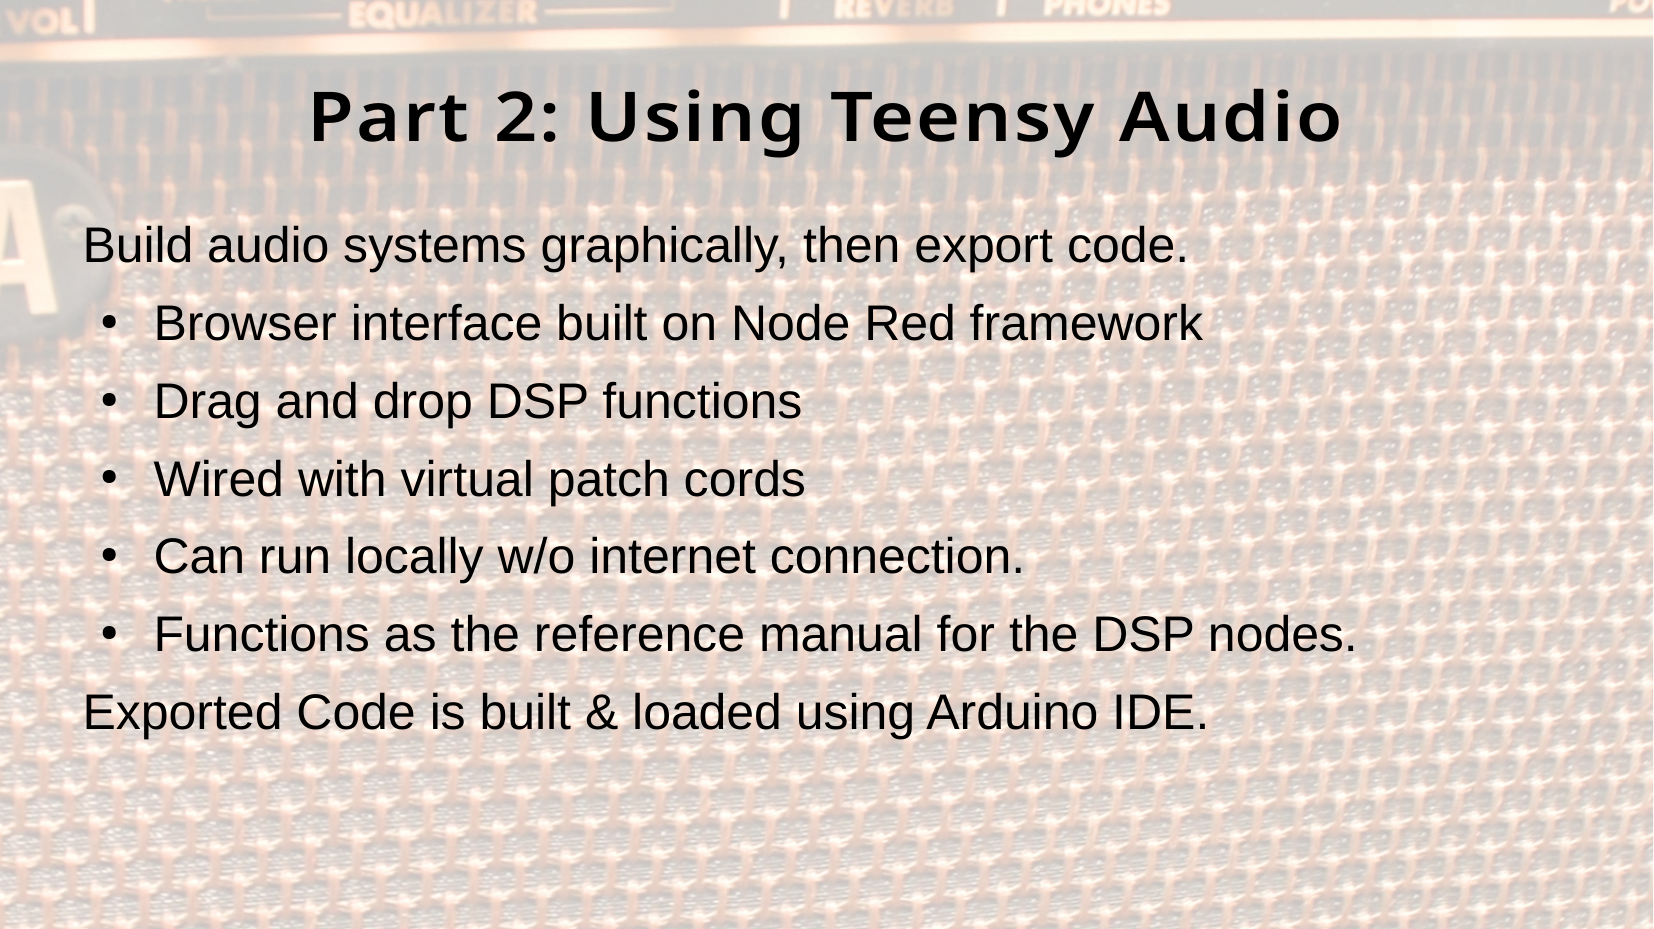

# Part 2: Using Teensy Audio
Build audio systems graphically, then export code.
Browser interface built on Node Red framework
Drag and drop DSP functions
Wired with virtual patch cords
Can run locally w/o internet connection.
Functions as the reference manual for the DSP nodes.
Exported Code is built & loaded using Arduino IDE.